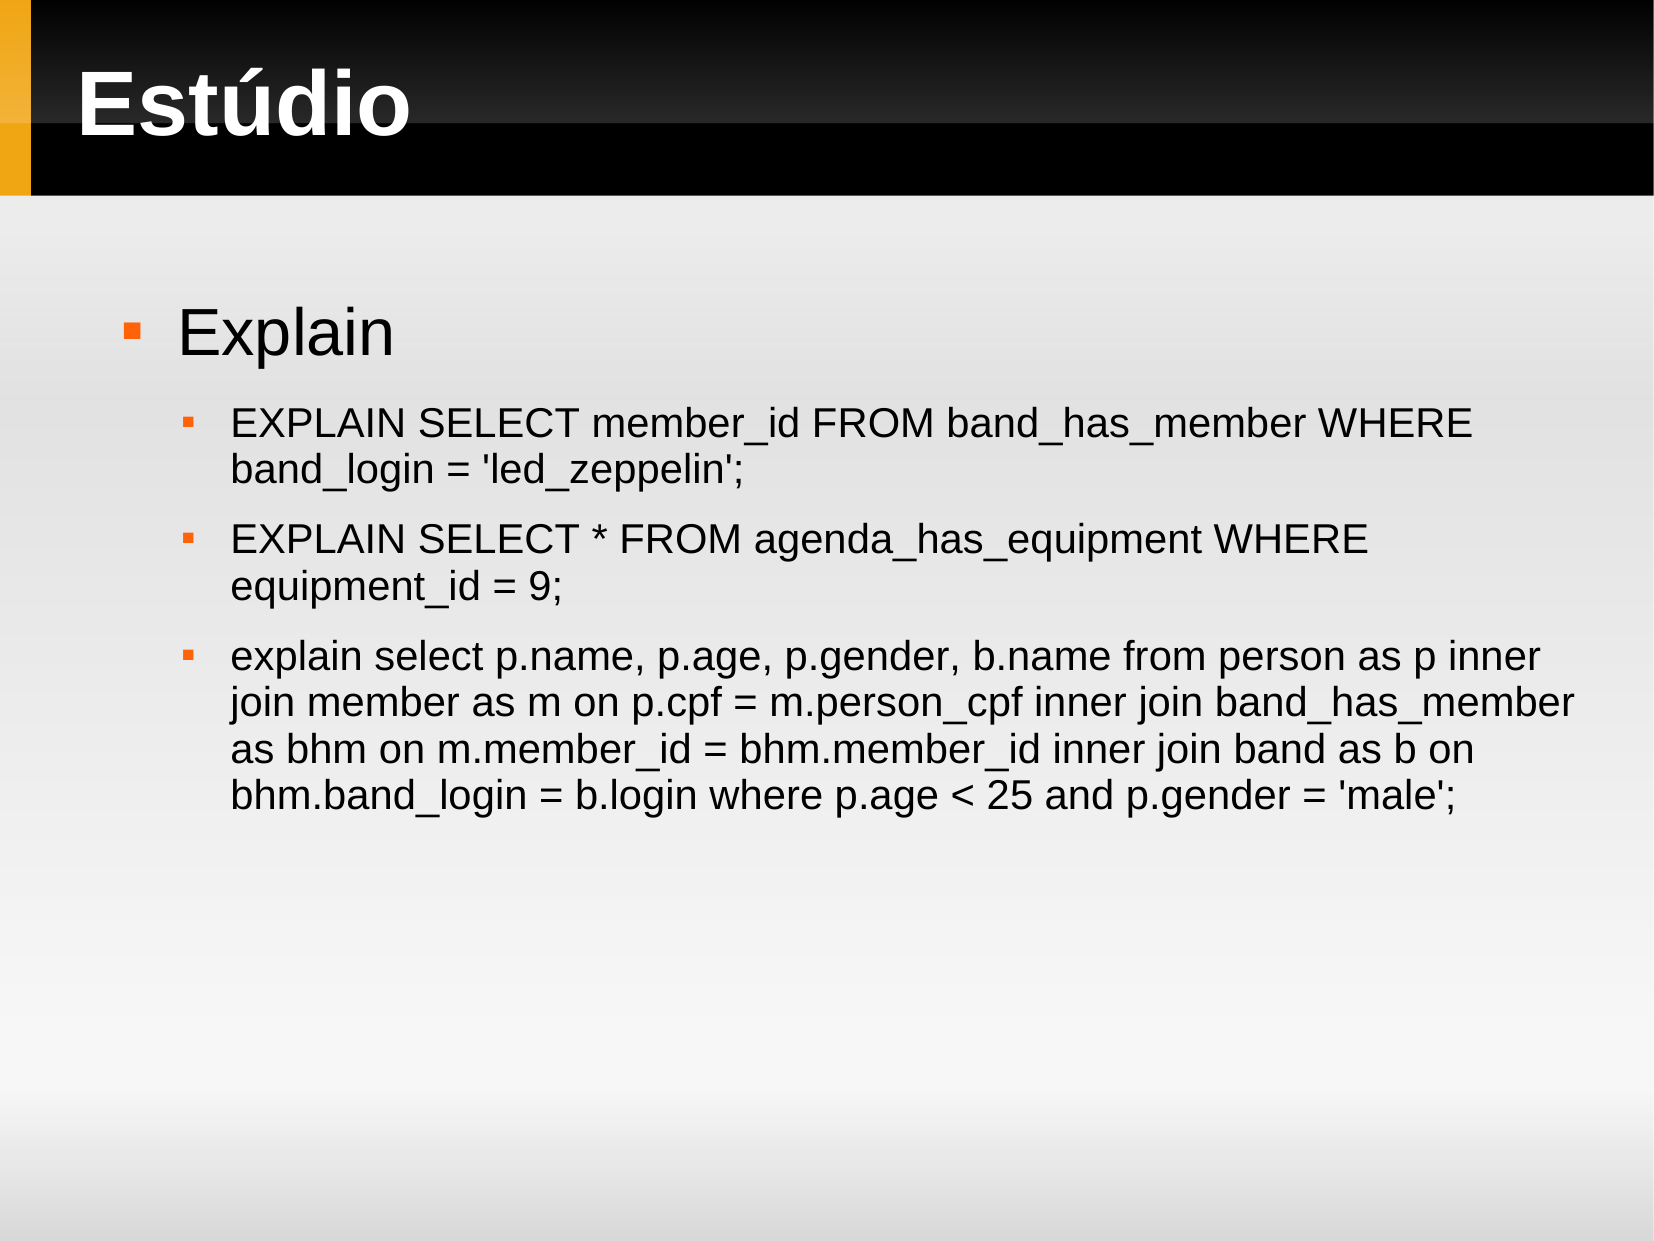

# Estúdio
Explain
EXPLAIN SELECT member_id FROM band_has_member WHERE band_login = 'led_zeppelin';
EXPLAIN SELECT * FROM agenda_has_equipment WHERE equipment_id = 9;
explain select p.name, p.age, p.gender, b.name from person as p inner join member as m on p.cpf = m.person_cpf inner join band_has_member as bhm on m.member_id = bhm.member_id inner join band as b on bhm.band_login = b.login where p.age < 25 and p.gender = 'male';